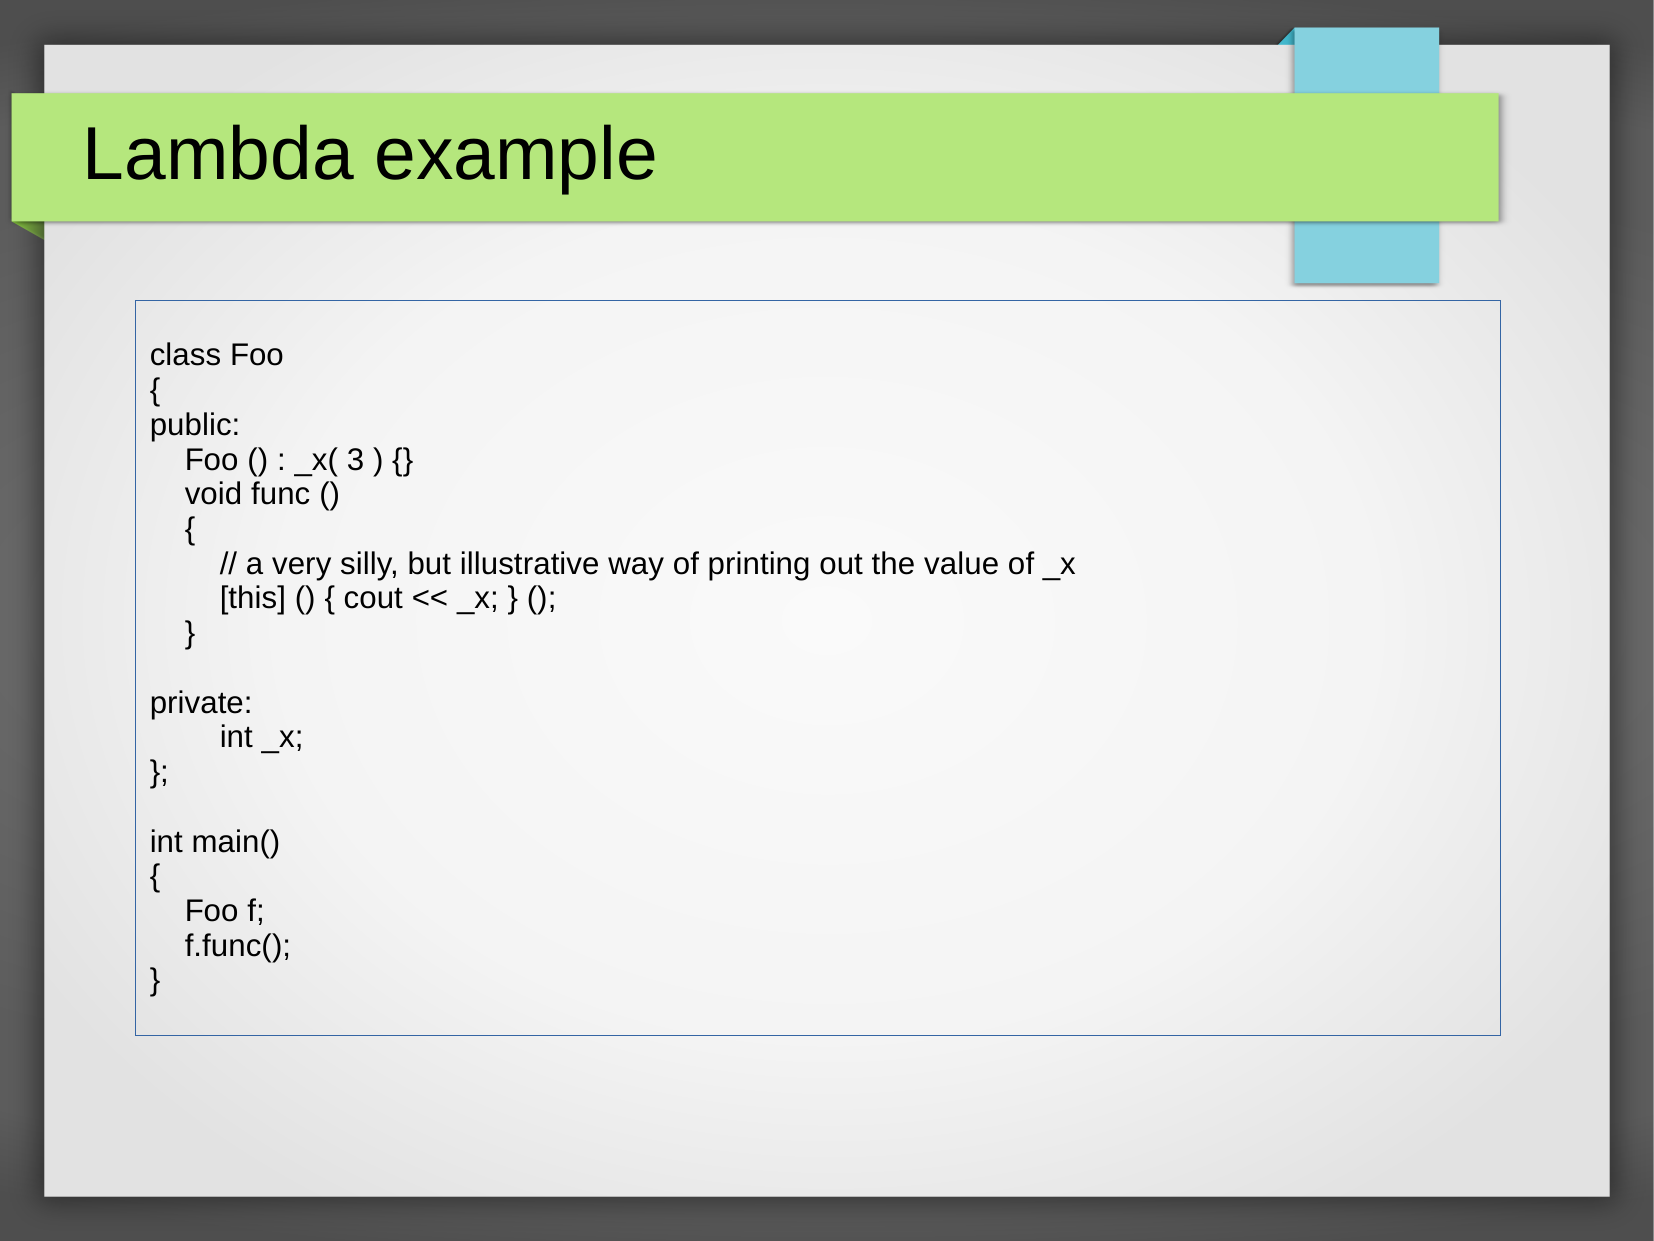

# Lambda example
class Foo
{
public:
 Foo () : _x( 3 ) {}
 void func ()
 {
 // a very silly, but illustrative way of printing out the value of _x
 [this] () { cout << _x; } ();
 }
private:
 int _x;
};
int main()
{
 Foo f;
 f.func();
}